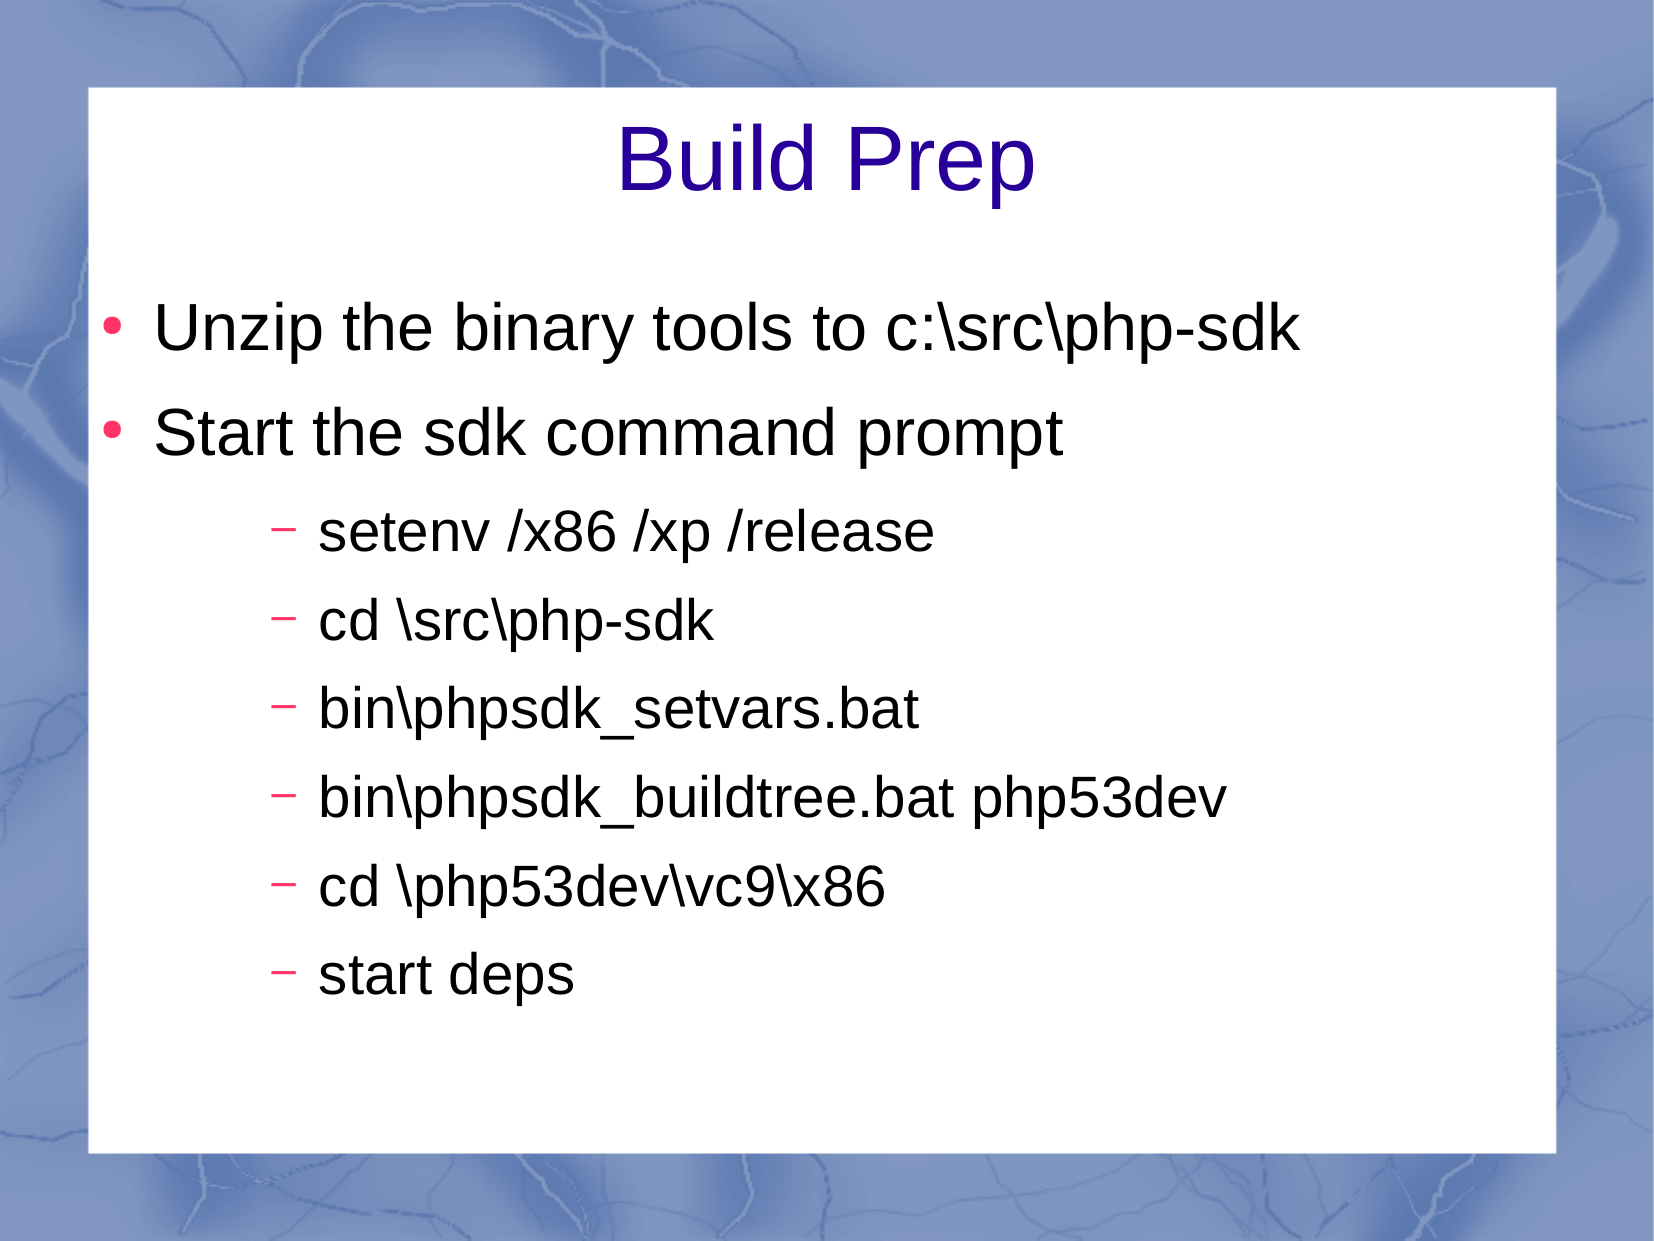

# Build Prep
Unzip the binary tools to c:\src\php-sdk
Start the sdk command prompt
setenv /x86 /xp /release
cd \src\php-sdk
bin\phpsdk_setvars.bat
bin\phpsdk_buildtree.bat php53dev
cd \php53dev\vc9\x86
start deps